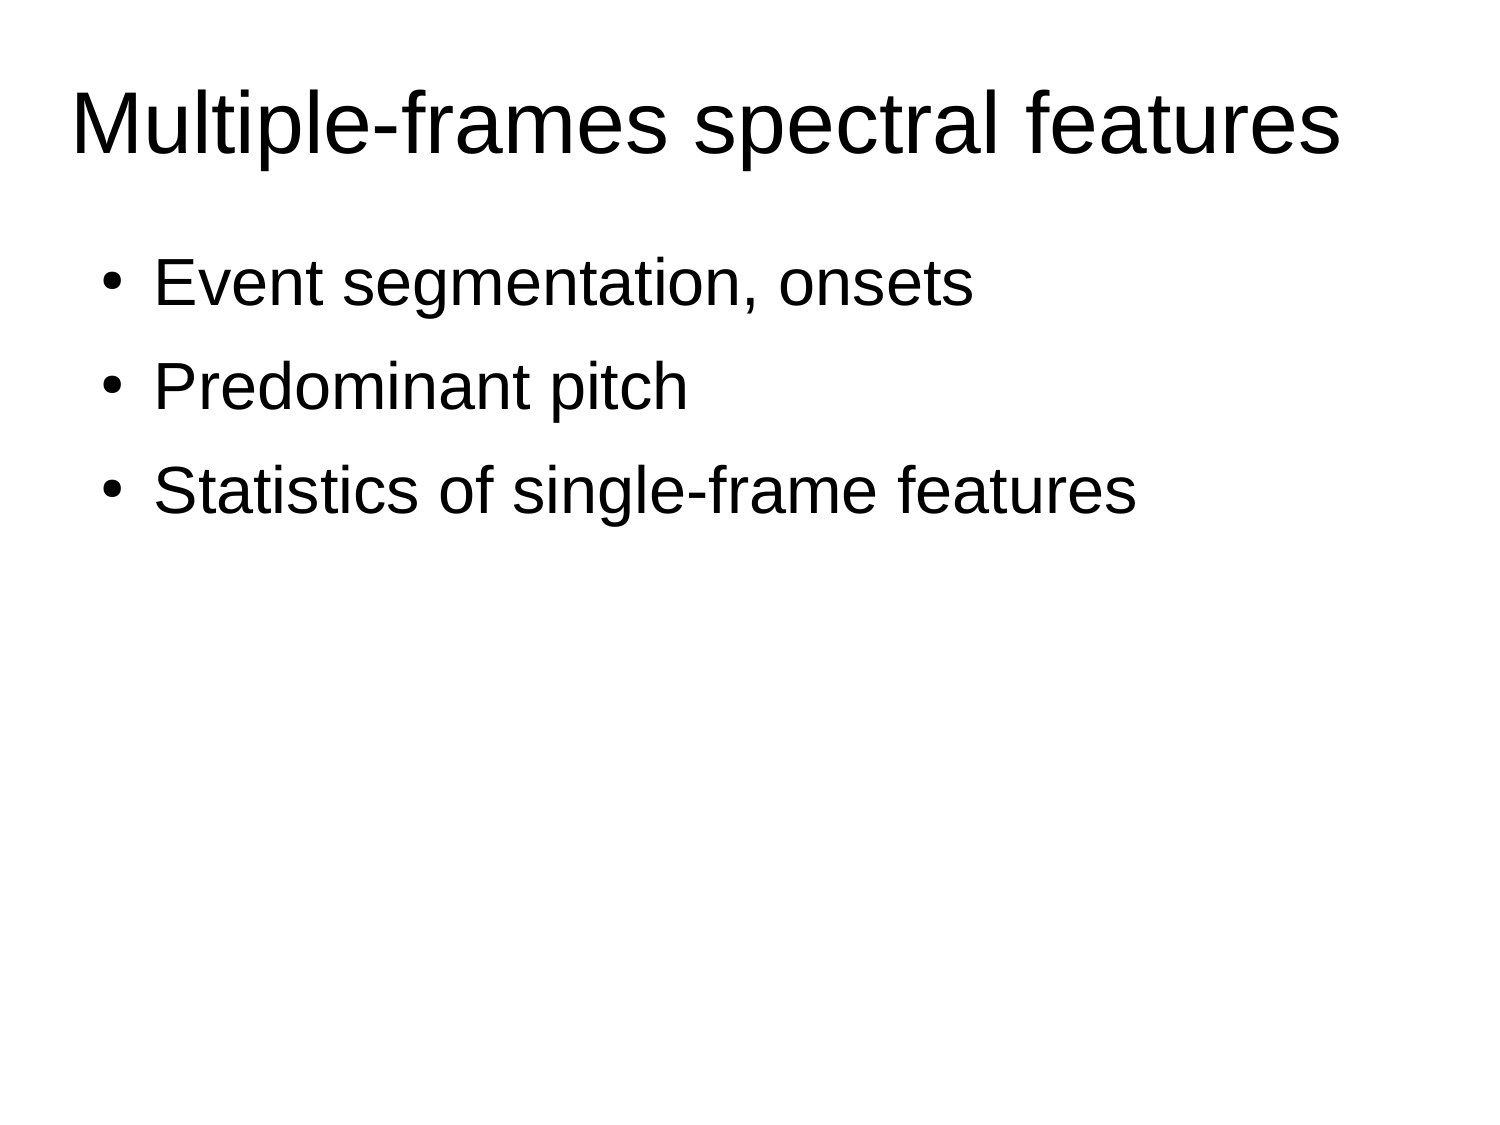

Multiple-frames spectral features
# Event segmentation, onsets
Predominant pitch
Statistics of single-frame features